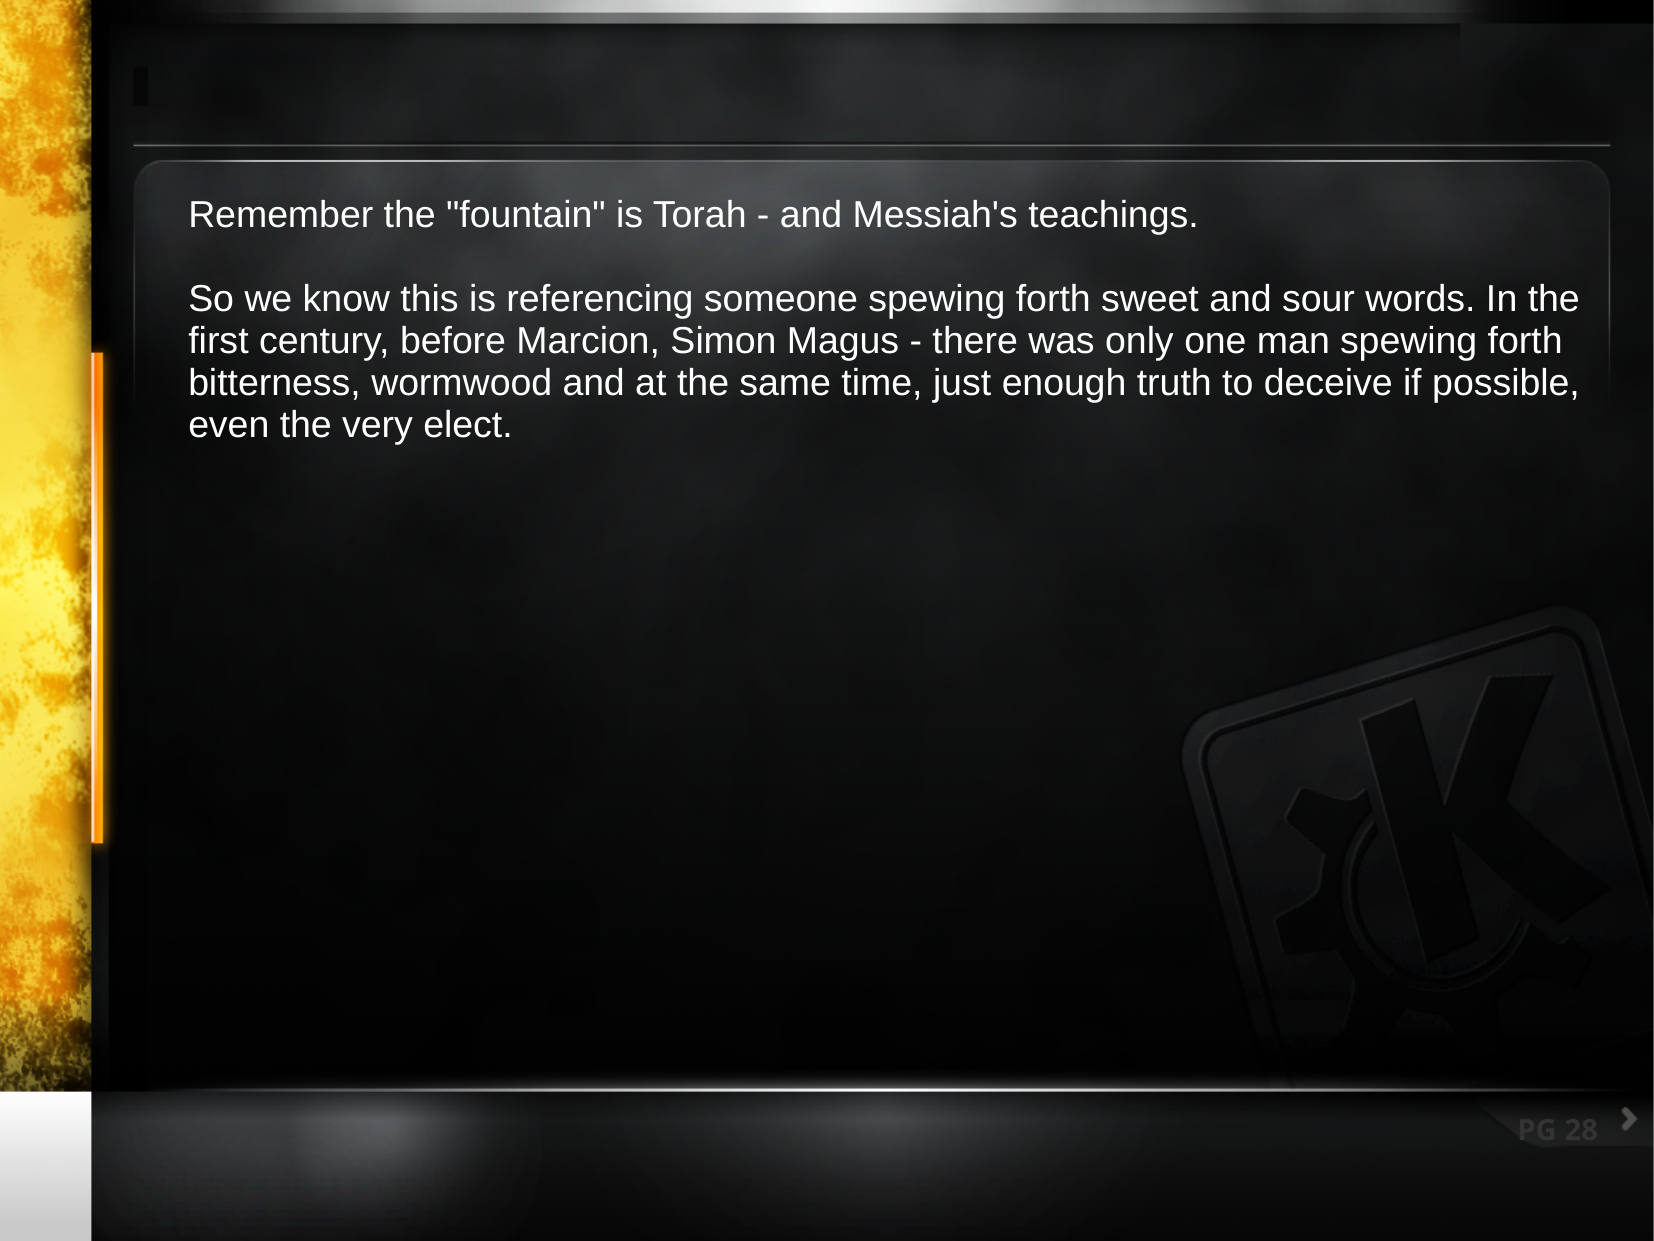

Remember the "fountain" is Torah - and Messiah's teachings.
So we know this is referencing someone spewing forth sweet and sour words. In the first century, before Marcion, Simon Magus - there was only one man spewing forth bitterness, wormwood and at the same time, just enough truth to deceive if possible, even the very elect.